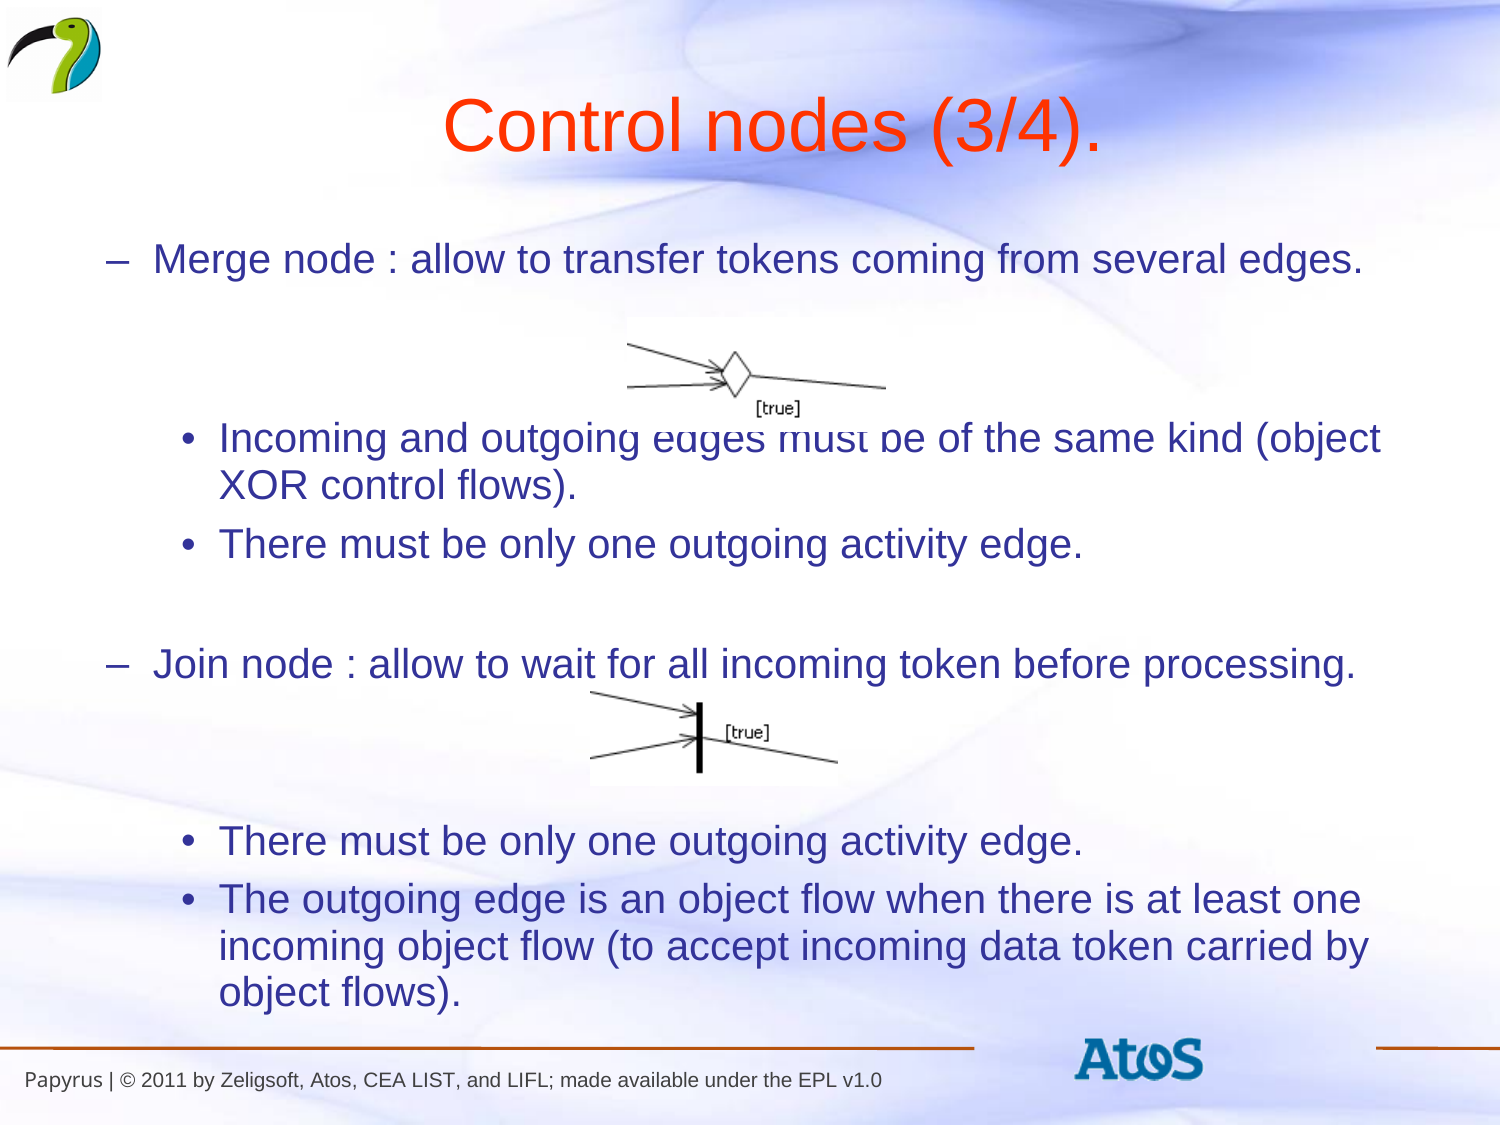

# Control nodes (3/4).
Merge node : allow to transfer tokens coming from several edges.
Incoming and outgoing edges must be of the same kind (object XOR control flows).
There must be only one outgoing activity edge.
Join node : allow to wait for all incoming token before processing.
There must be only one outgoing activity edge.
The outgoing edge is an object flow when there is at least one incoming object flow (to accept incoming data token carried by object flows).